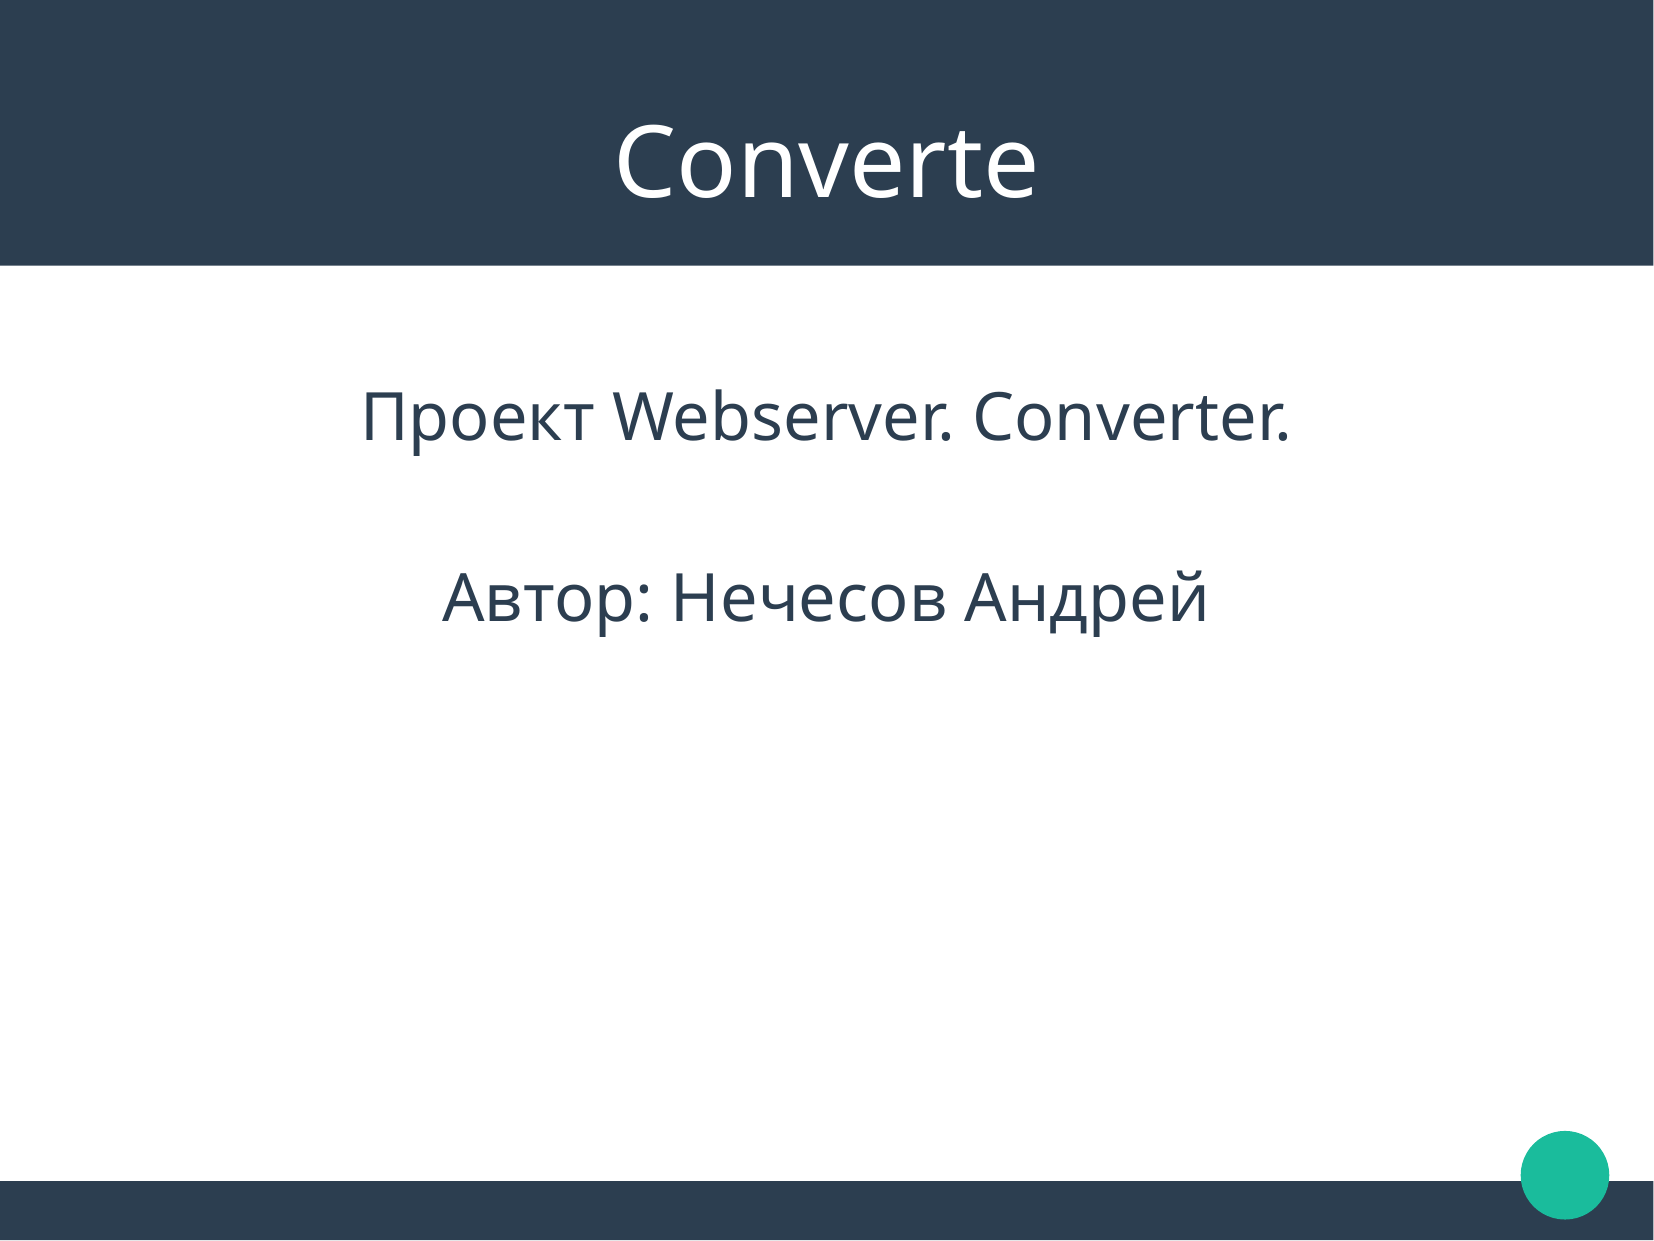

# Проект Webserver. Converter.
Автор: Нечесов Андрей
Converter